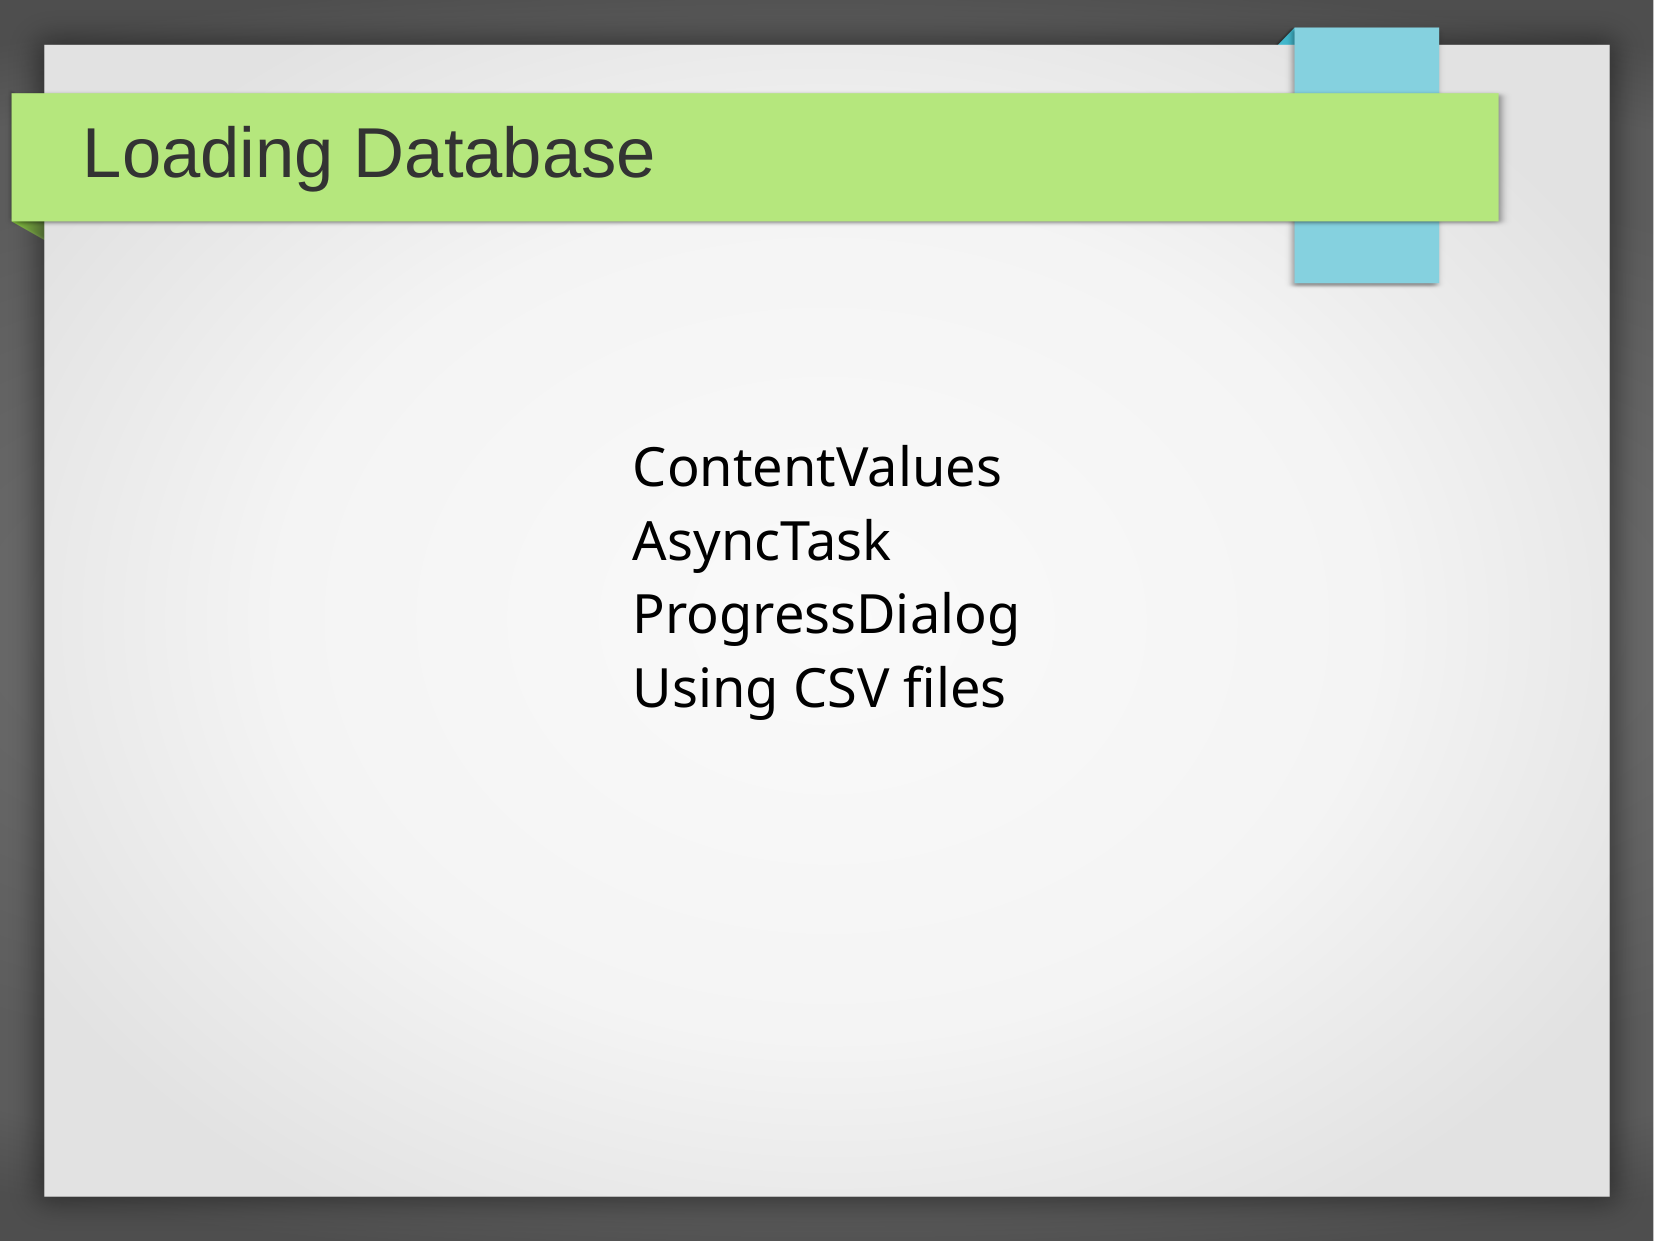

# Loading Database
ContentValues
AsyncTask
ProgressDialog
Using CSV files